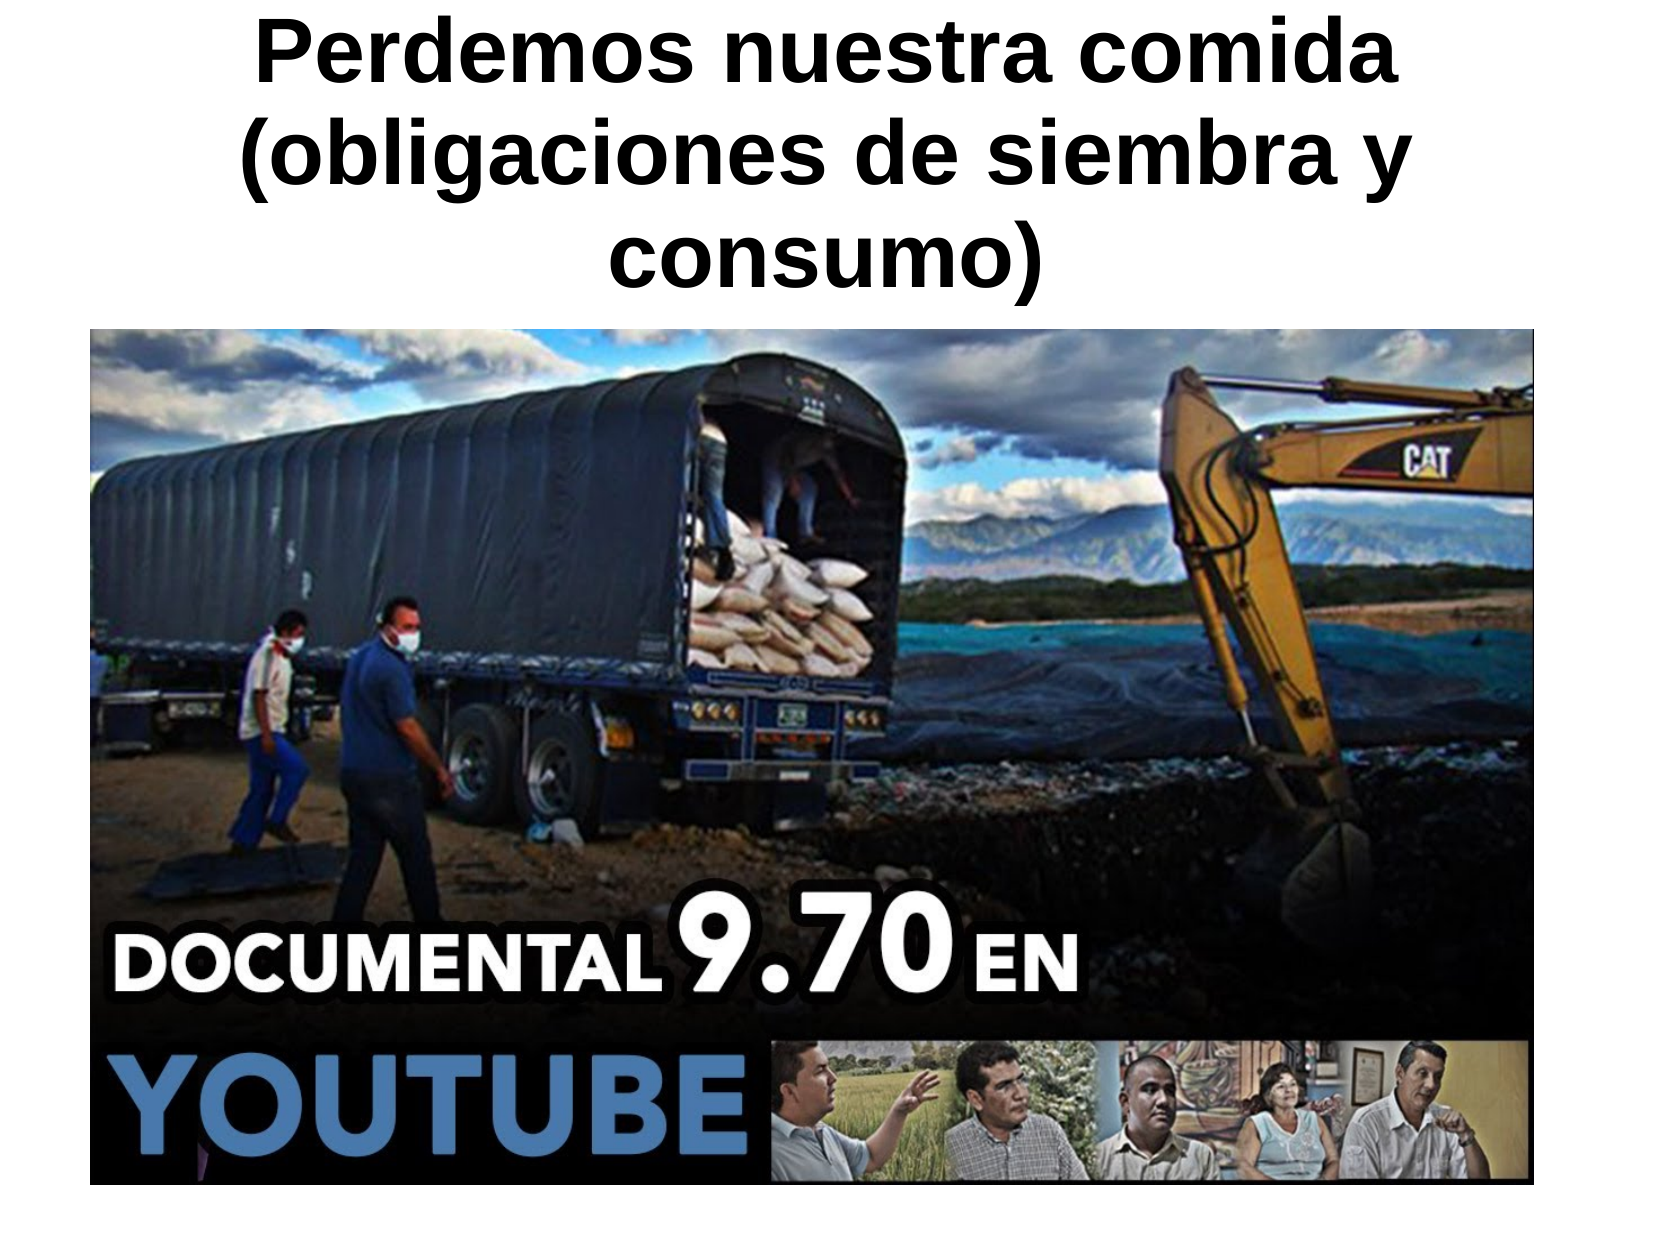

# Perdemos nuestra comida (obligaciones de siembra y consumo)